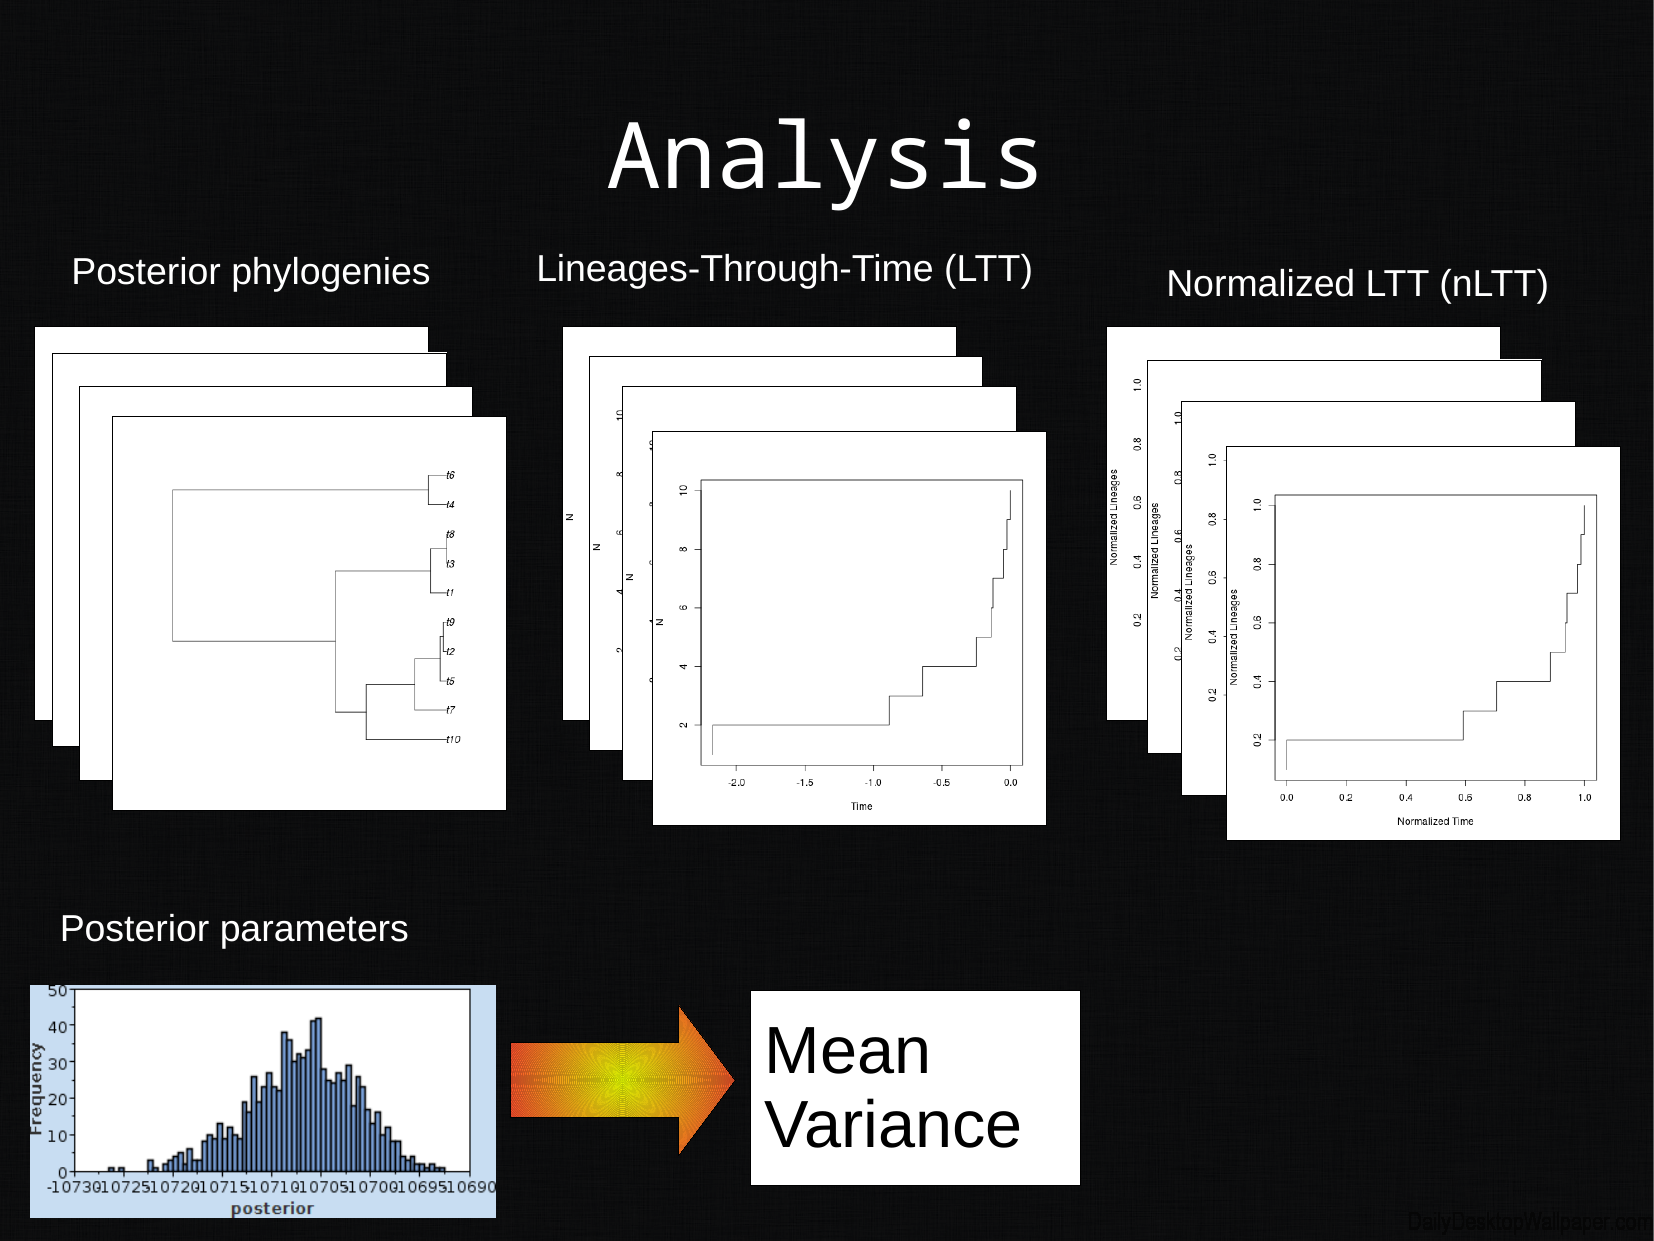

# Analysis
Lineages-Through-Time (LTT)
Posterior phylogenies
Normalized LTT (nLTT)
Posterior parameters
Mean
Variance